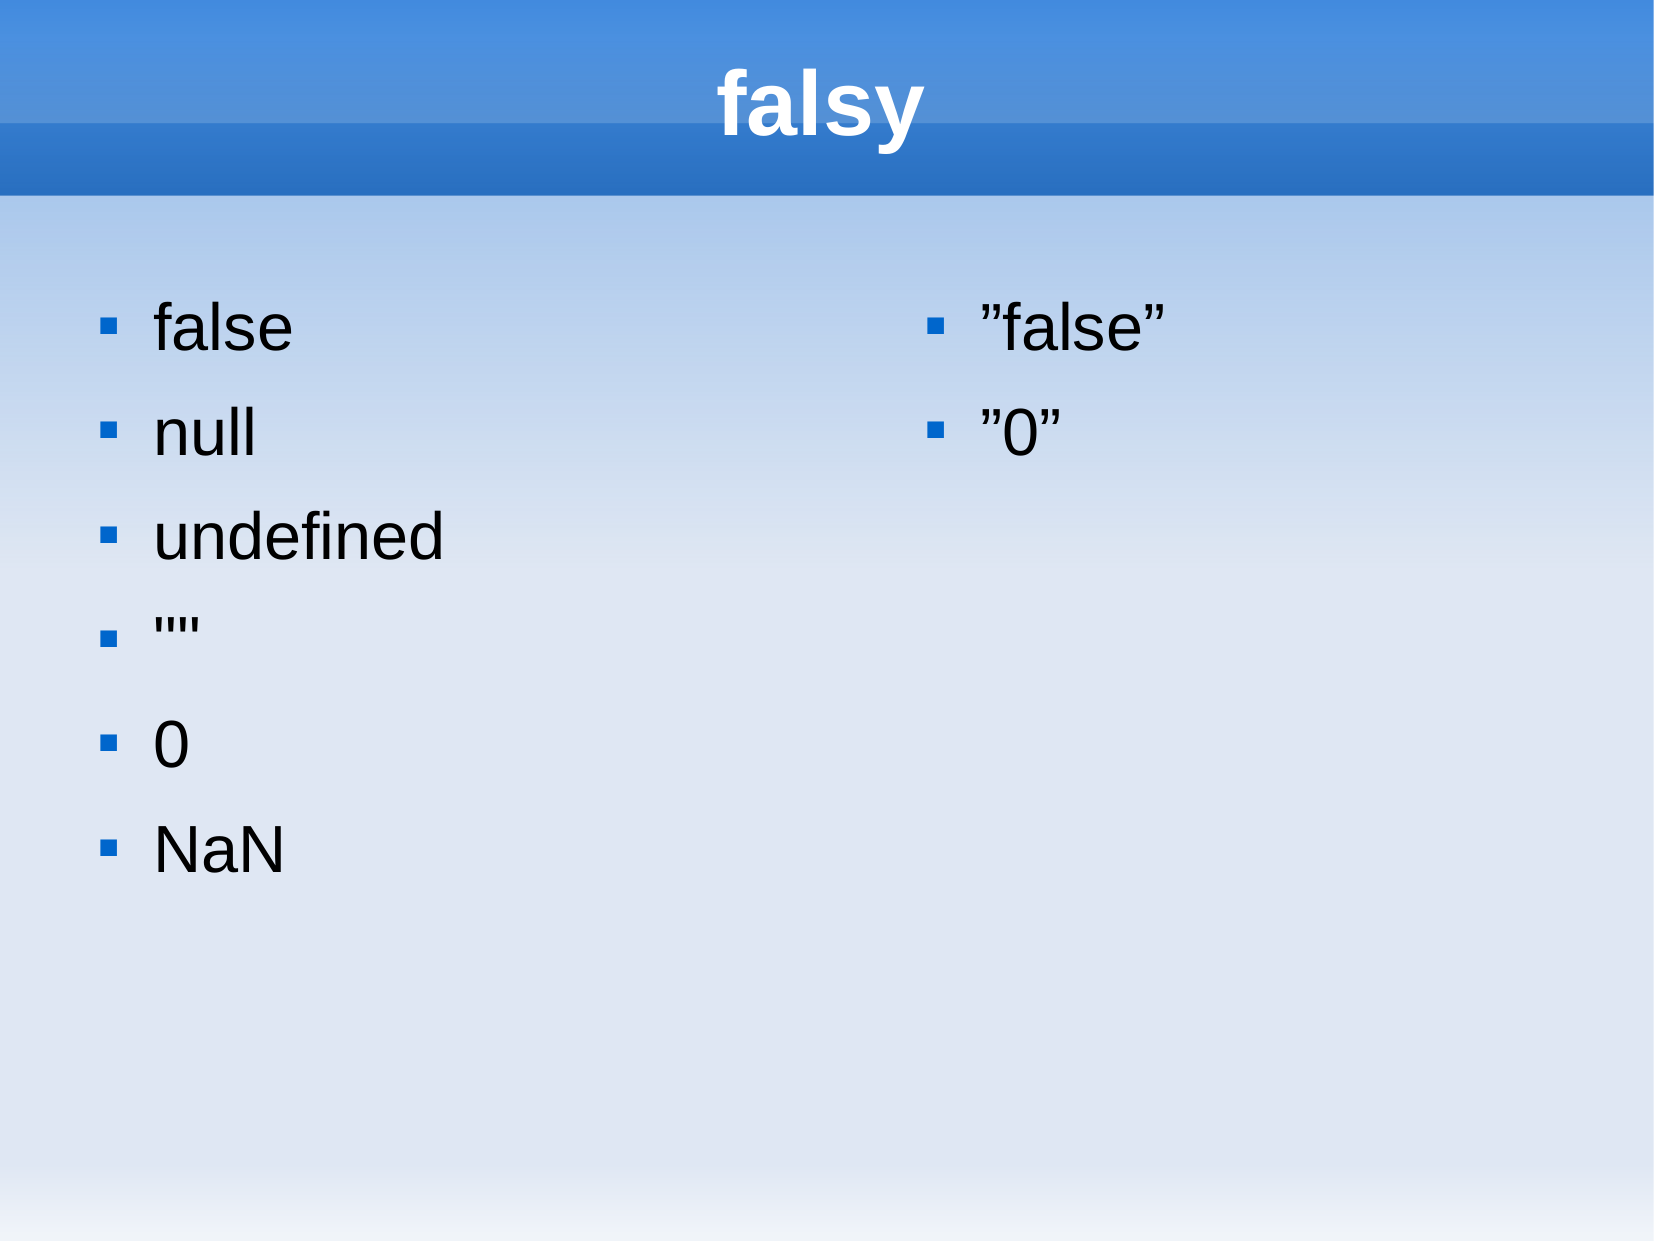

# falsy
false
null
undefined
""
0
NaN
”false”
”0”